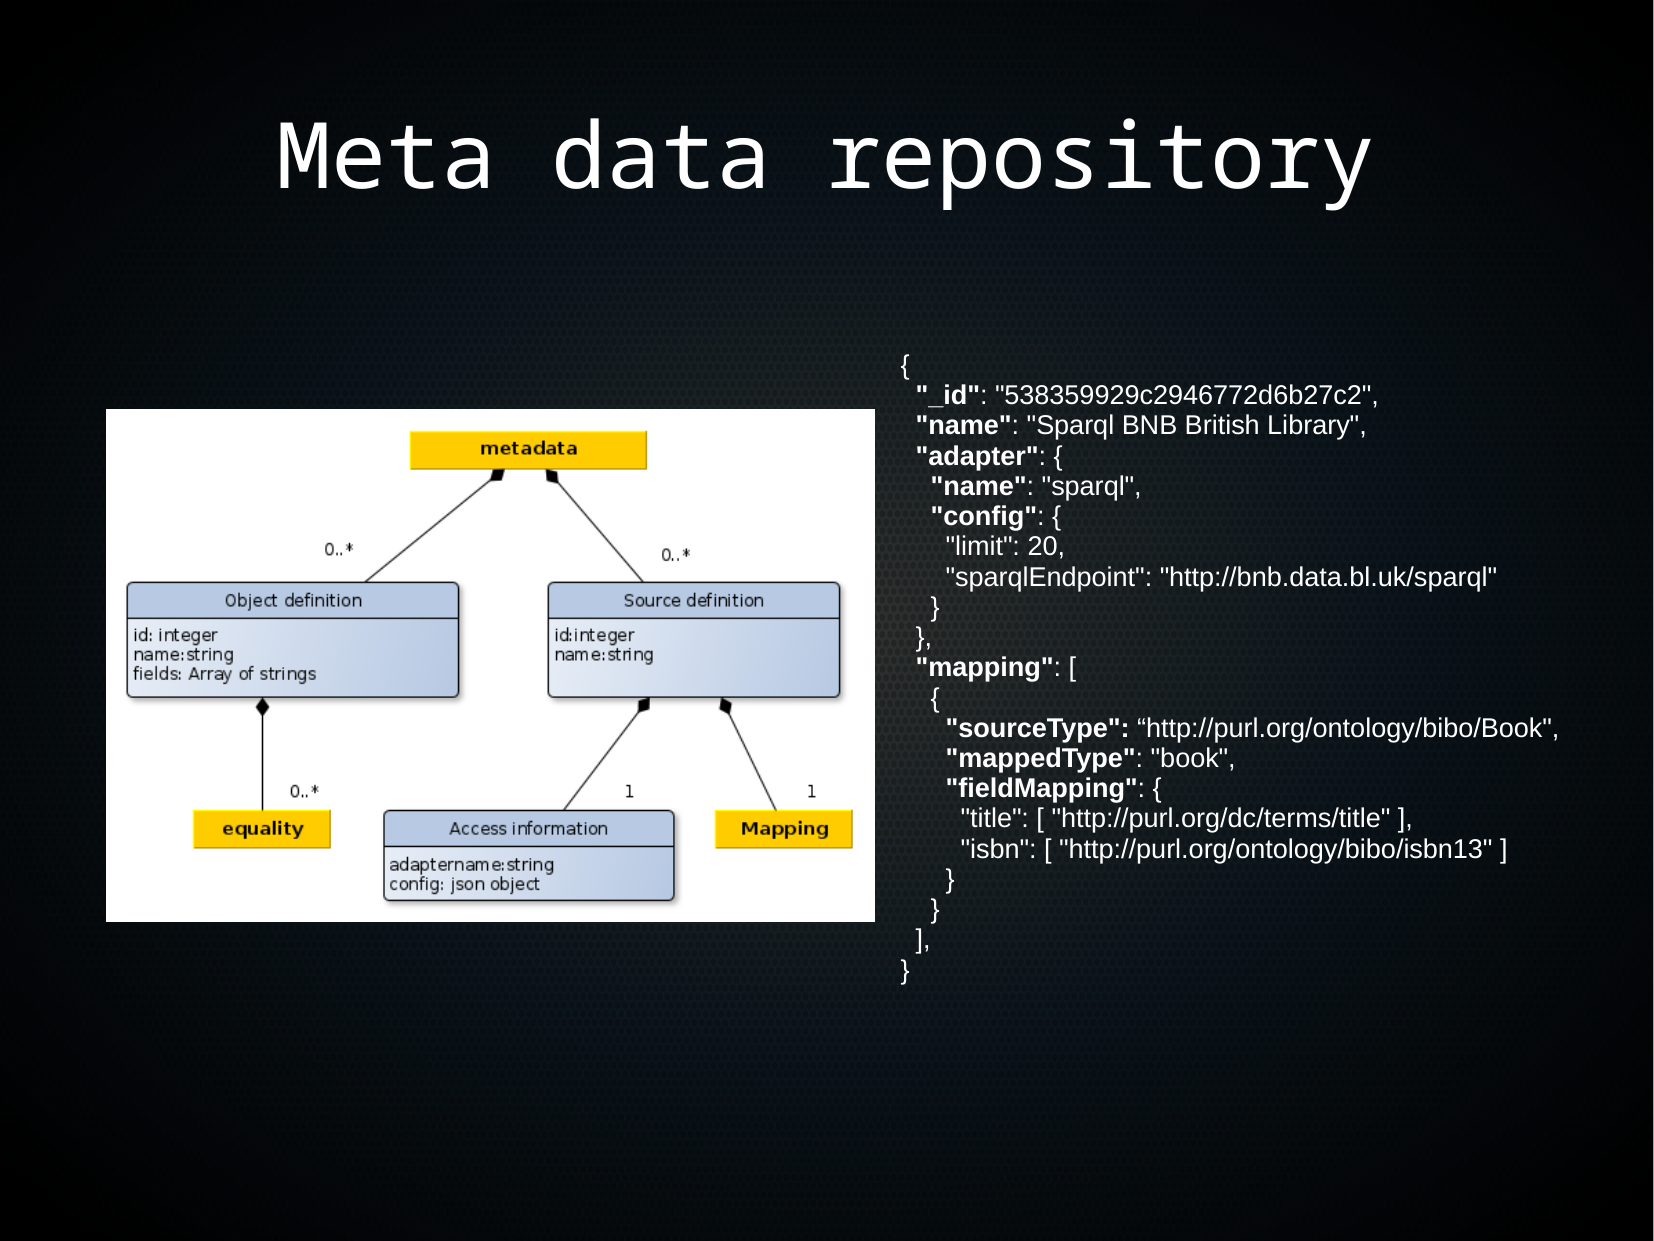

# Meta data repository
{
 "_id": "538359929c2946772d6b27c2",
 "name": "Sparql BNB British Library",
 "adapter": {
 "name": "sparql",
 "config": {
 "limit": 20,
 "sparqlEndpoint": "http://bnb.data.bl.uk/sparql"
 }
 },
 "mapping": [
 {
 "sourceType": “http://purl.org/ontology/bibo/Book",
 "mappedType": "book",
 "fieldMapping": {
 "title": [ "http://purl.org/dc/terms/title" ],
 "isbn": [ "http://purl.org/ontology/bibo/isbn13" ]
 }
 }
 ],
}